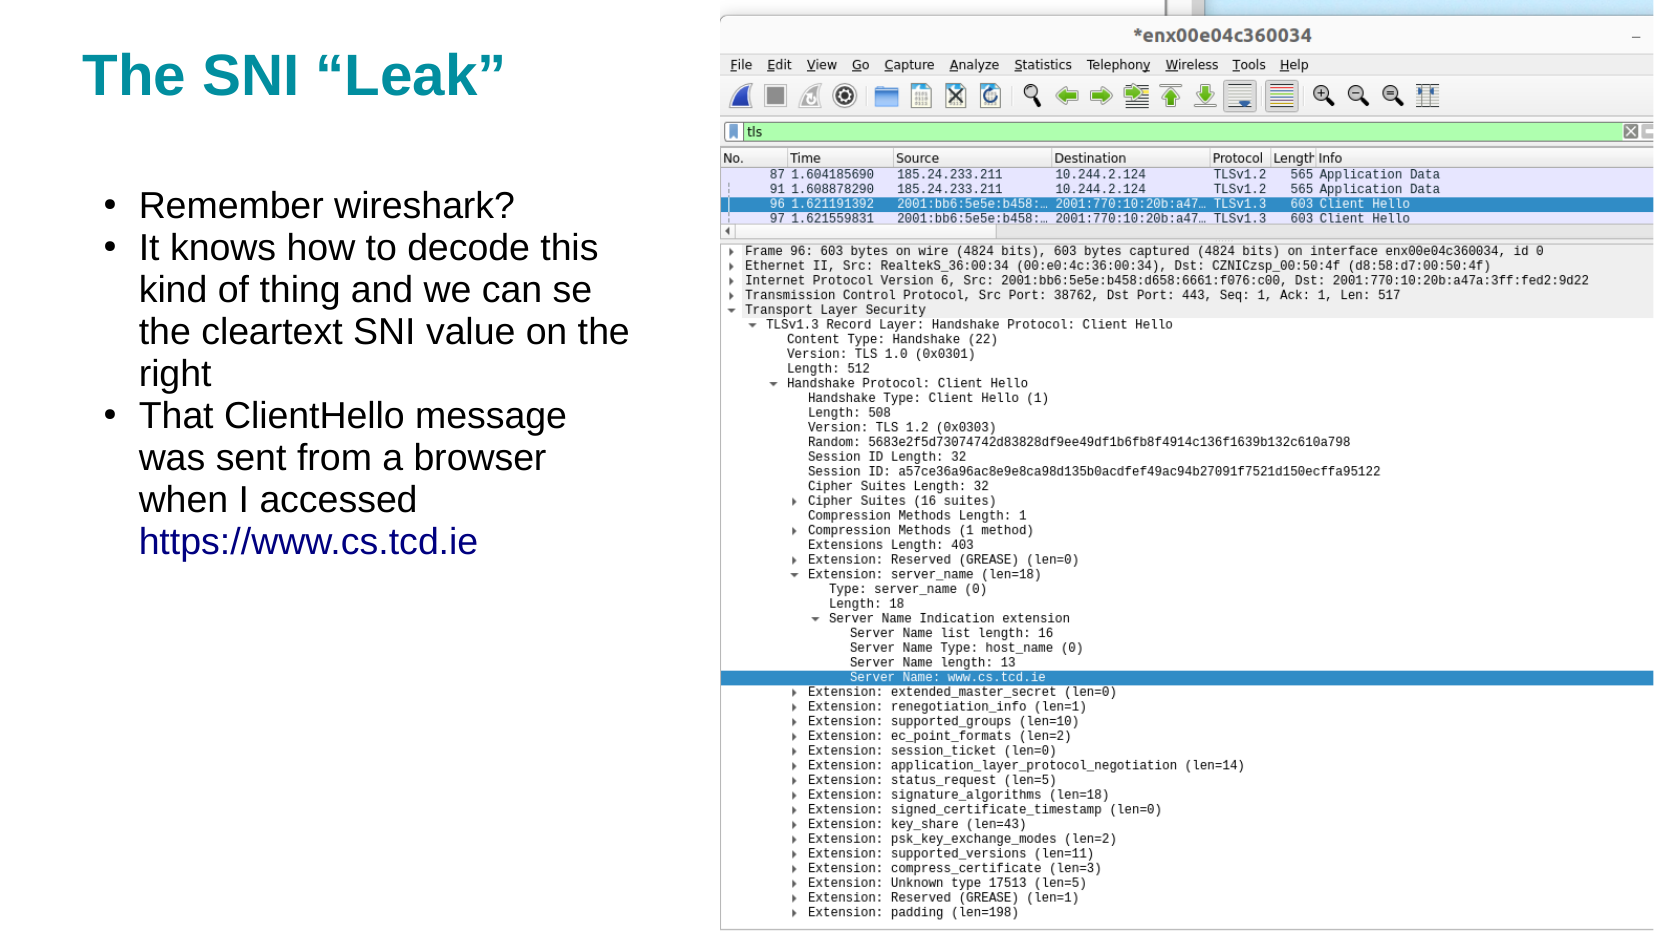

The SNI “Leak”
Remember wireshark?
It knows how to decode this kind of thing and we can se the cleartext SNI value on the right
That ClientHello message was sent from a browser when I accessed https://www.cs.tcd.ie
6